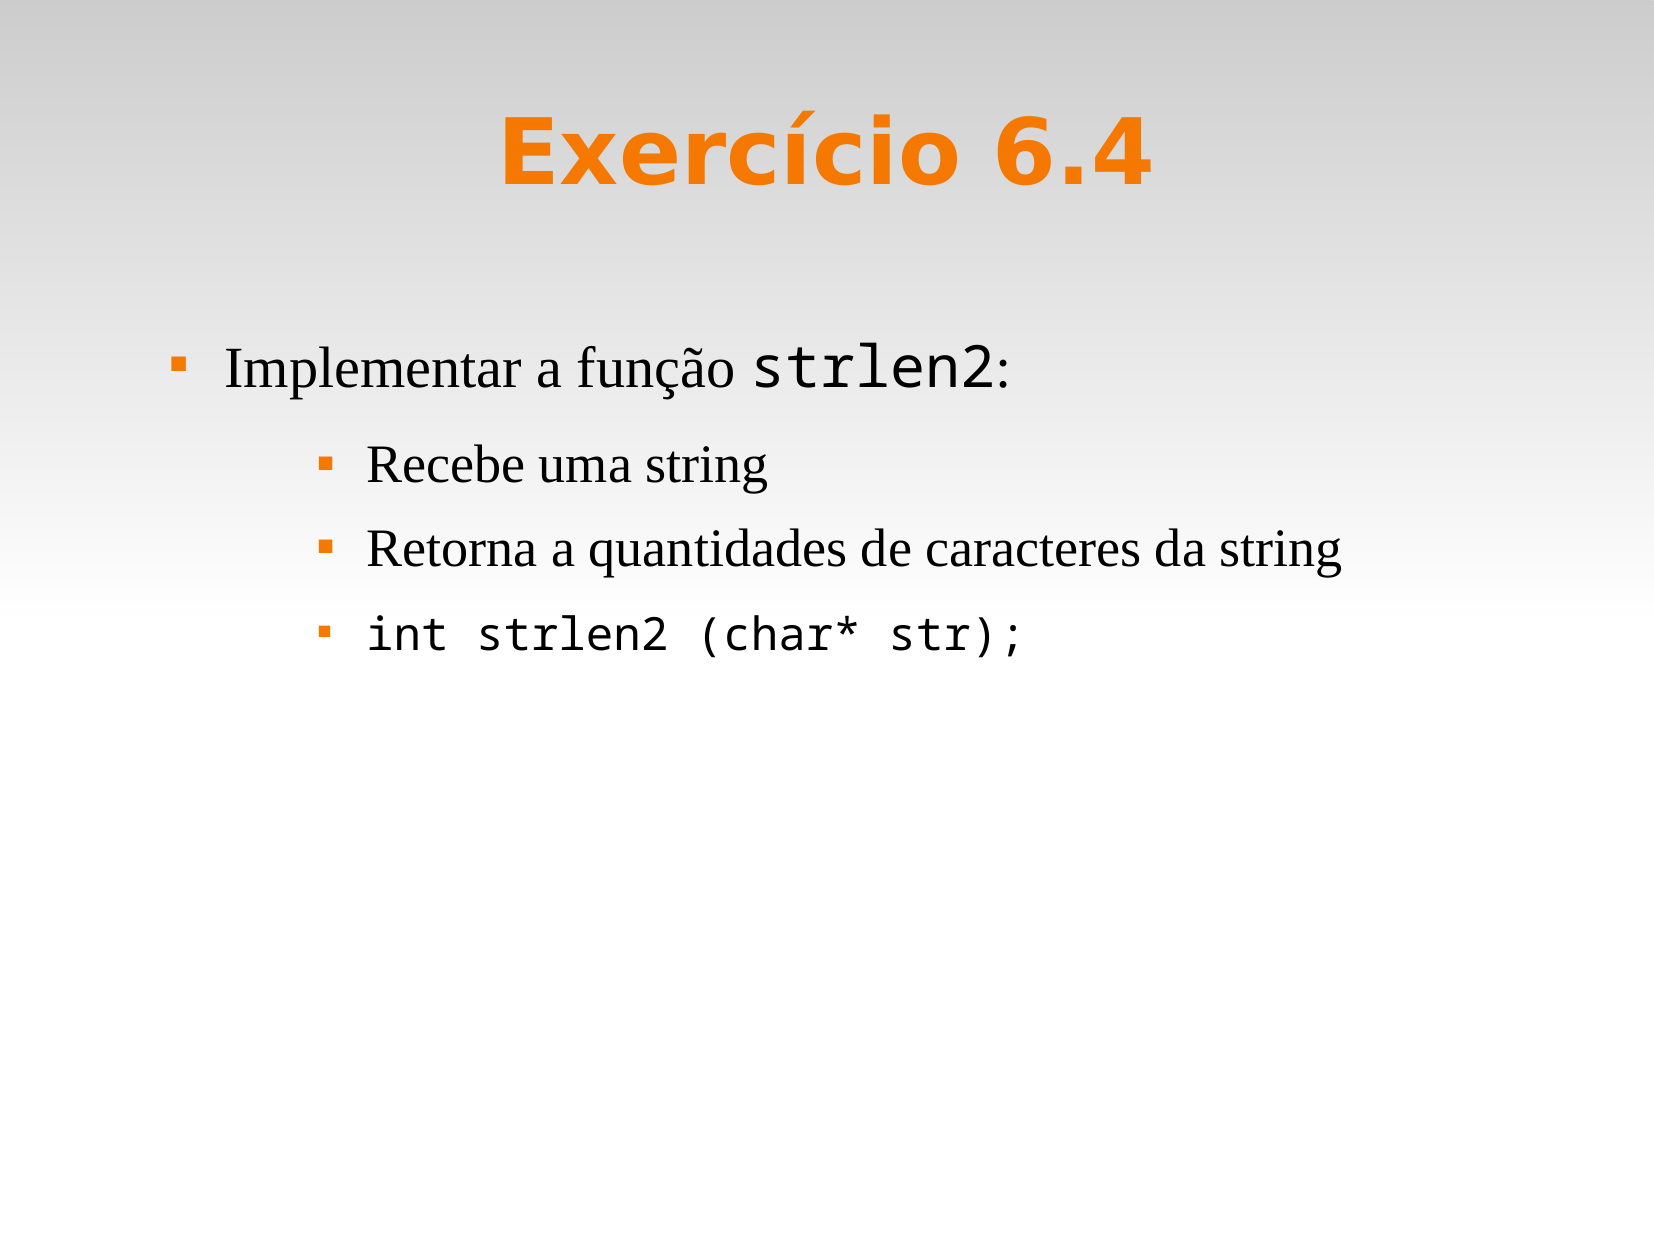

# Exercício 6.4
Implementar a função strlen2:
Recebe uma string
Retorna a quantidades de caracteres da string
int strlen2 (char* str);